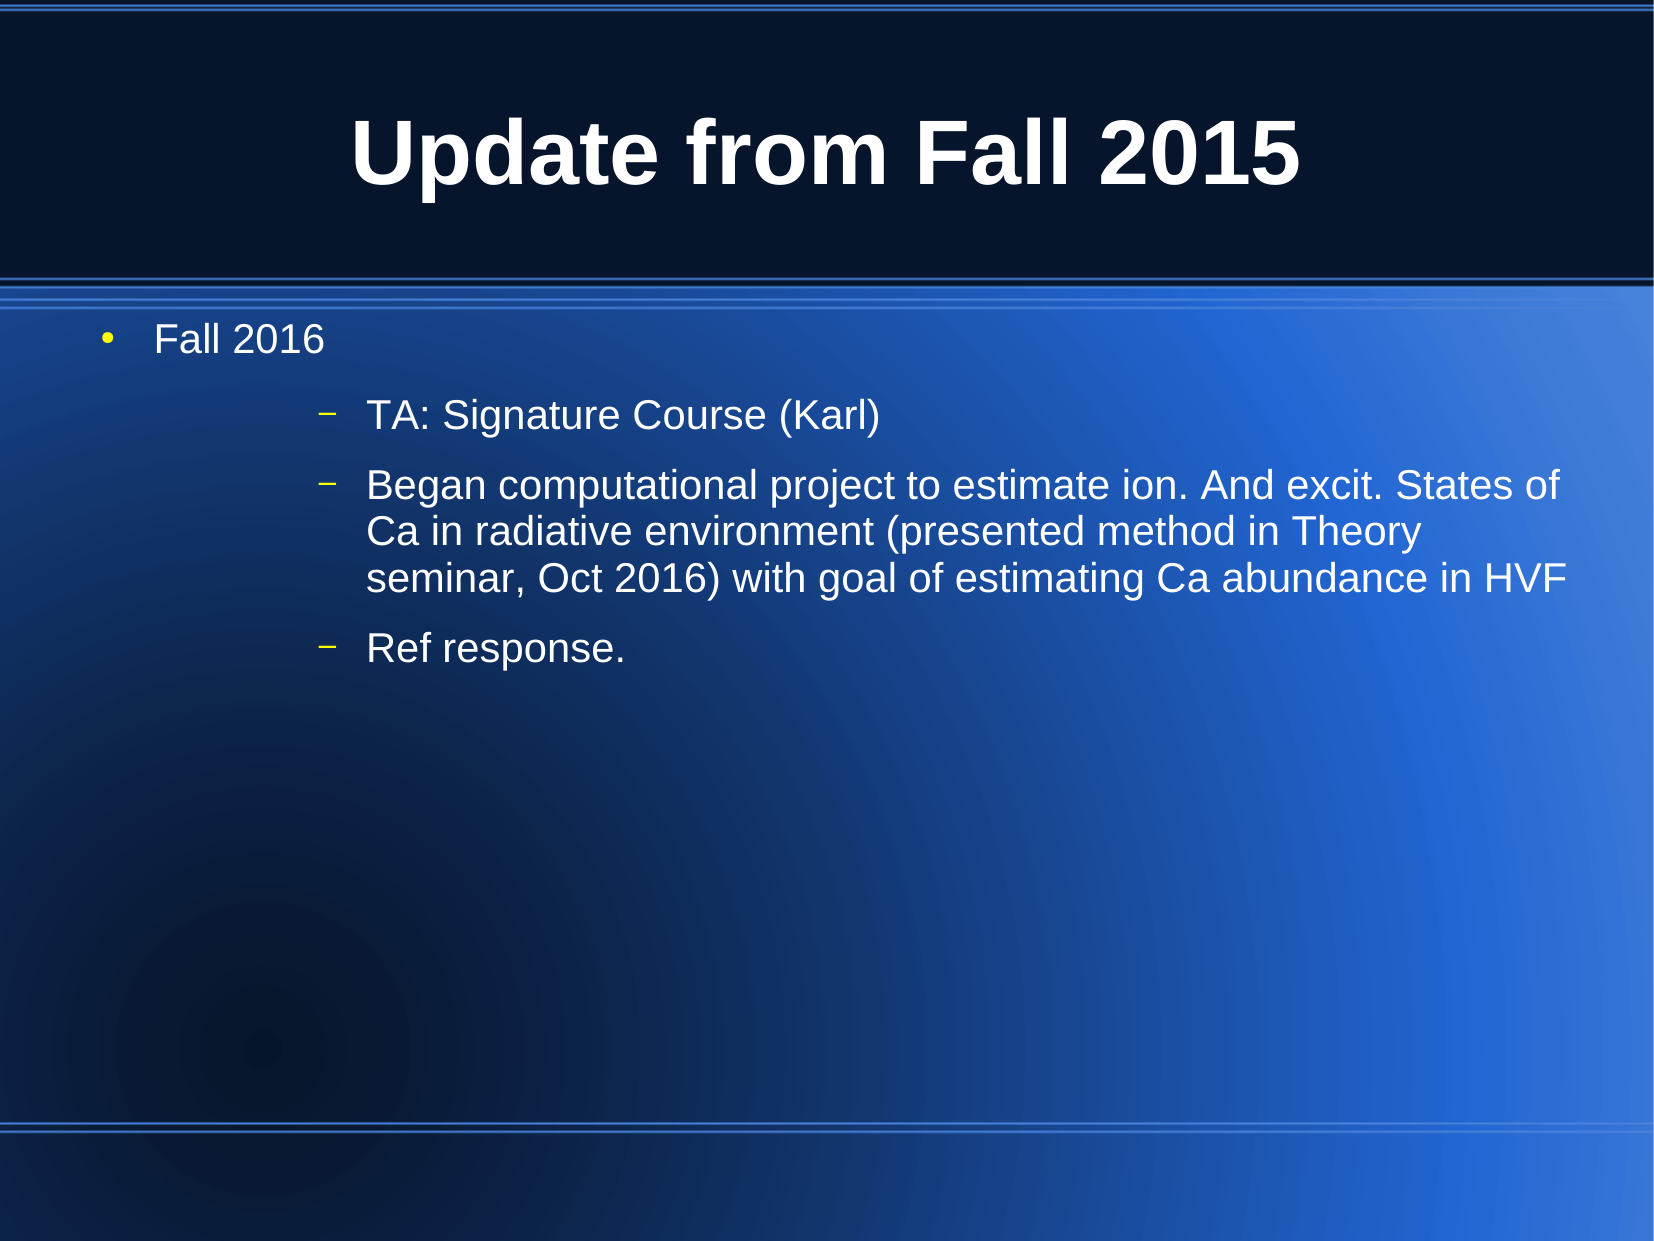

# Update from Fall 2015
Fall 2016
TA: Signature Course (Karl)
Began computational project to estimate ion. And excit. States of Ca in radiative environment (presented method in Theory seminar, Oct 2016) with goal of estimating Ca abundance in HVF
Ref response.